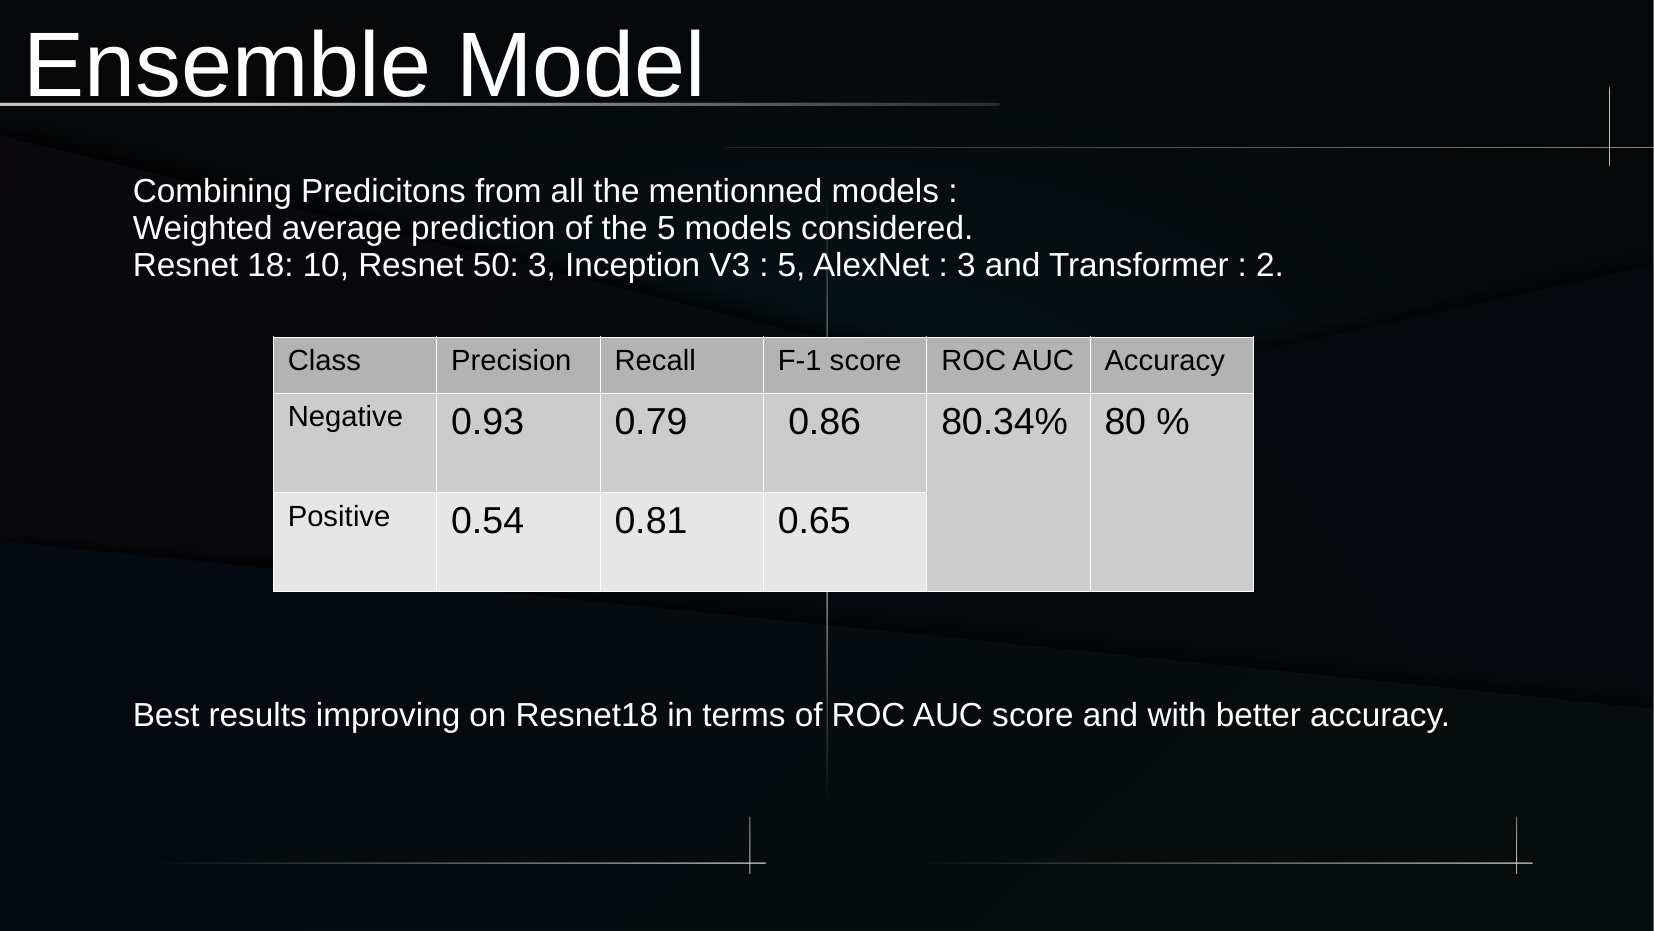

# Ensemble Model
Combining Predicitons from all the mentionned models :
Weighted average prediction of the 5 models considered.
Resnet 18: 10, Resnet 50: 3, Inception V3 : 5, AlexNet : 3 and Transformer : 2.
| Class | Precision | Recall | F-1 score | ROC AUC | Accuracy |
| --- | --- | --- | --- | --- | --- |
| Negative | 0.93 | 0.79 | 0.86 | 80.34% | 80 % |
| Positive | 0.54 | 0.81 | 0.65 | | |
Best results improving on Resnet18 in terms of ROC AUC score and with better accuracy.